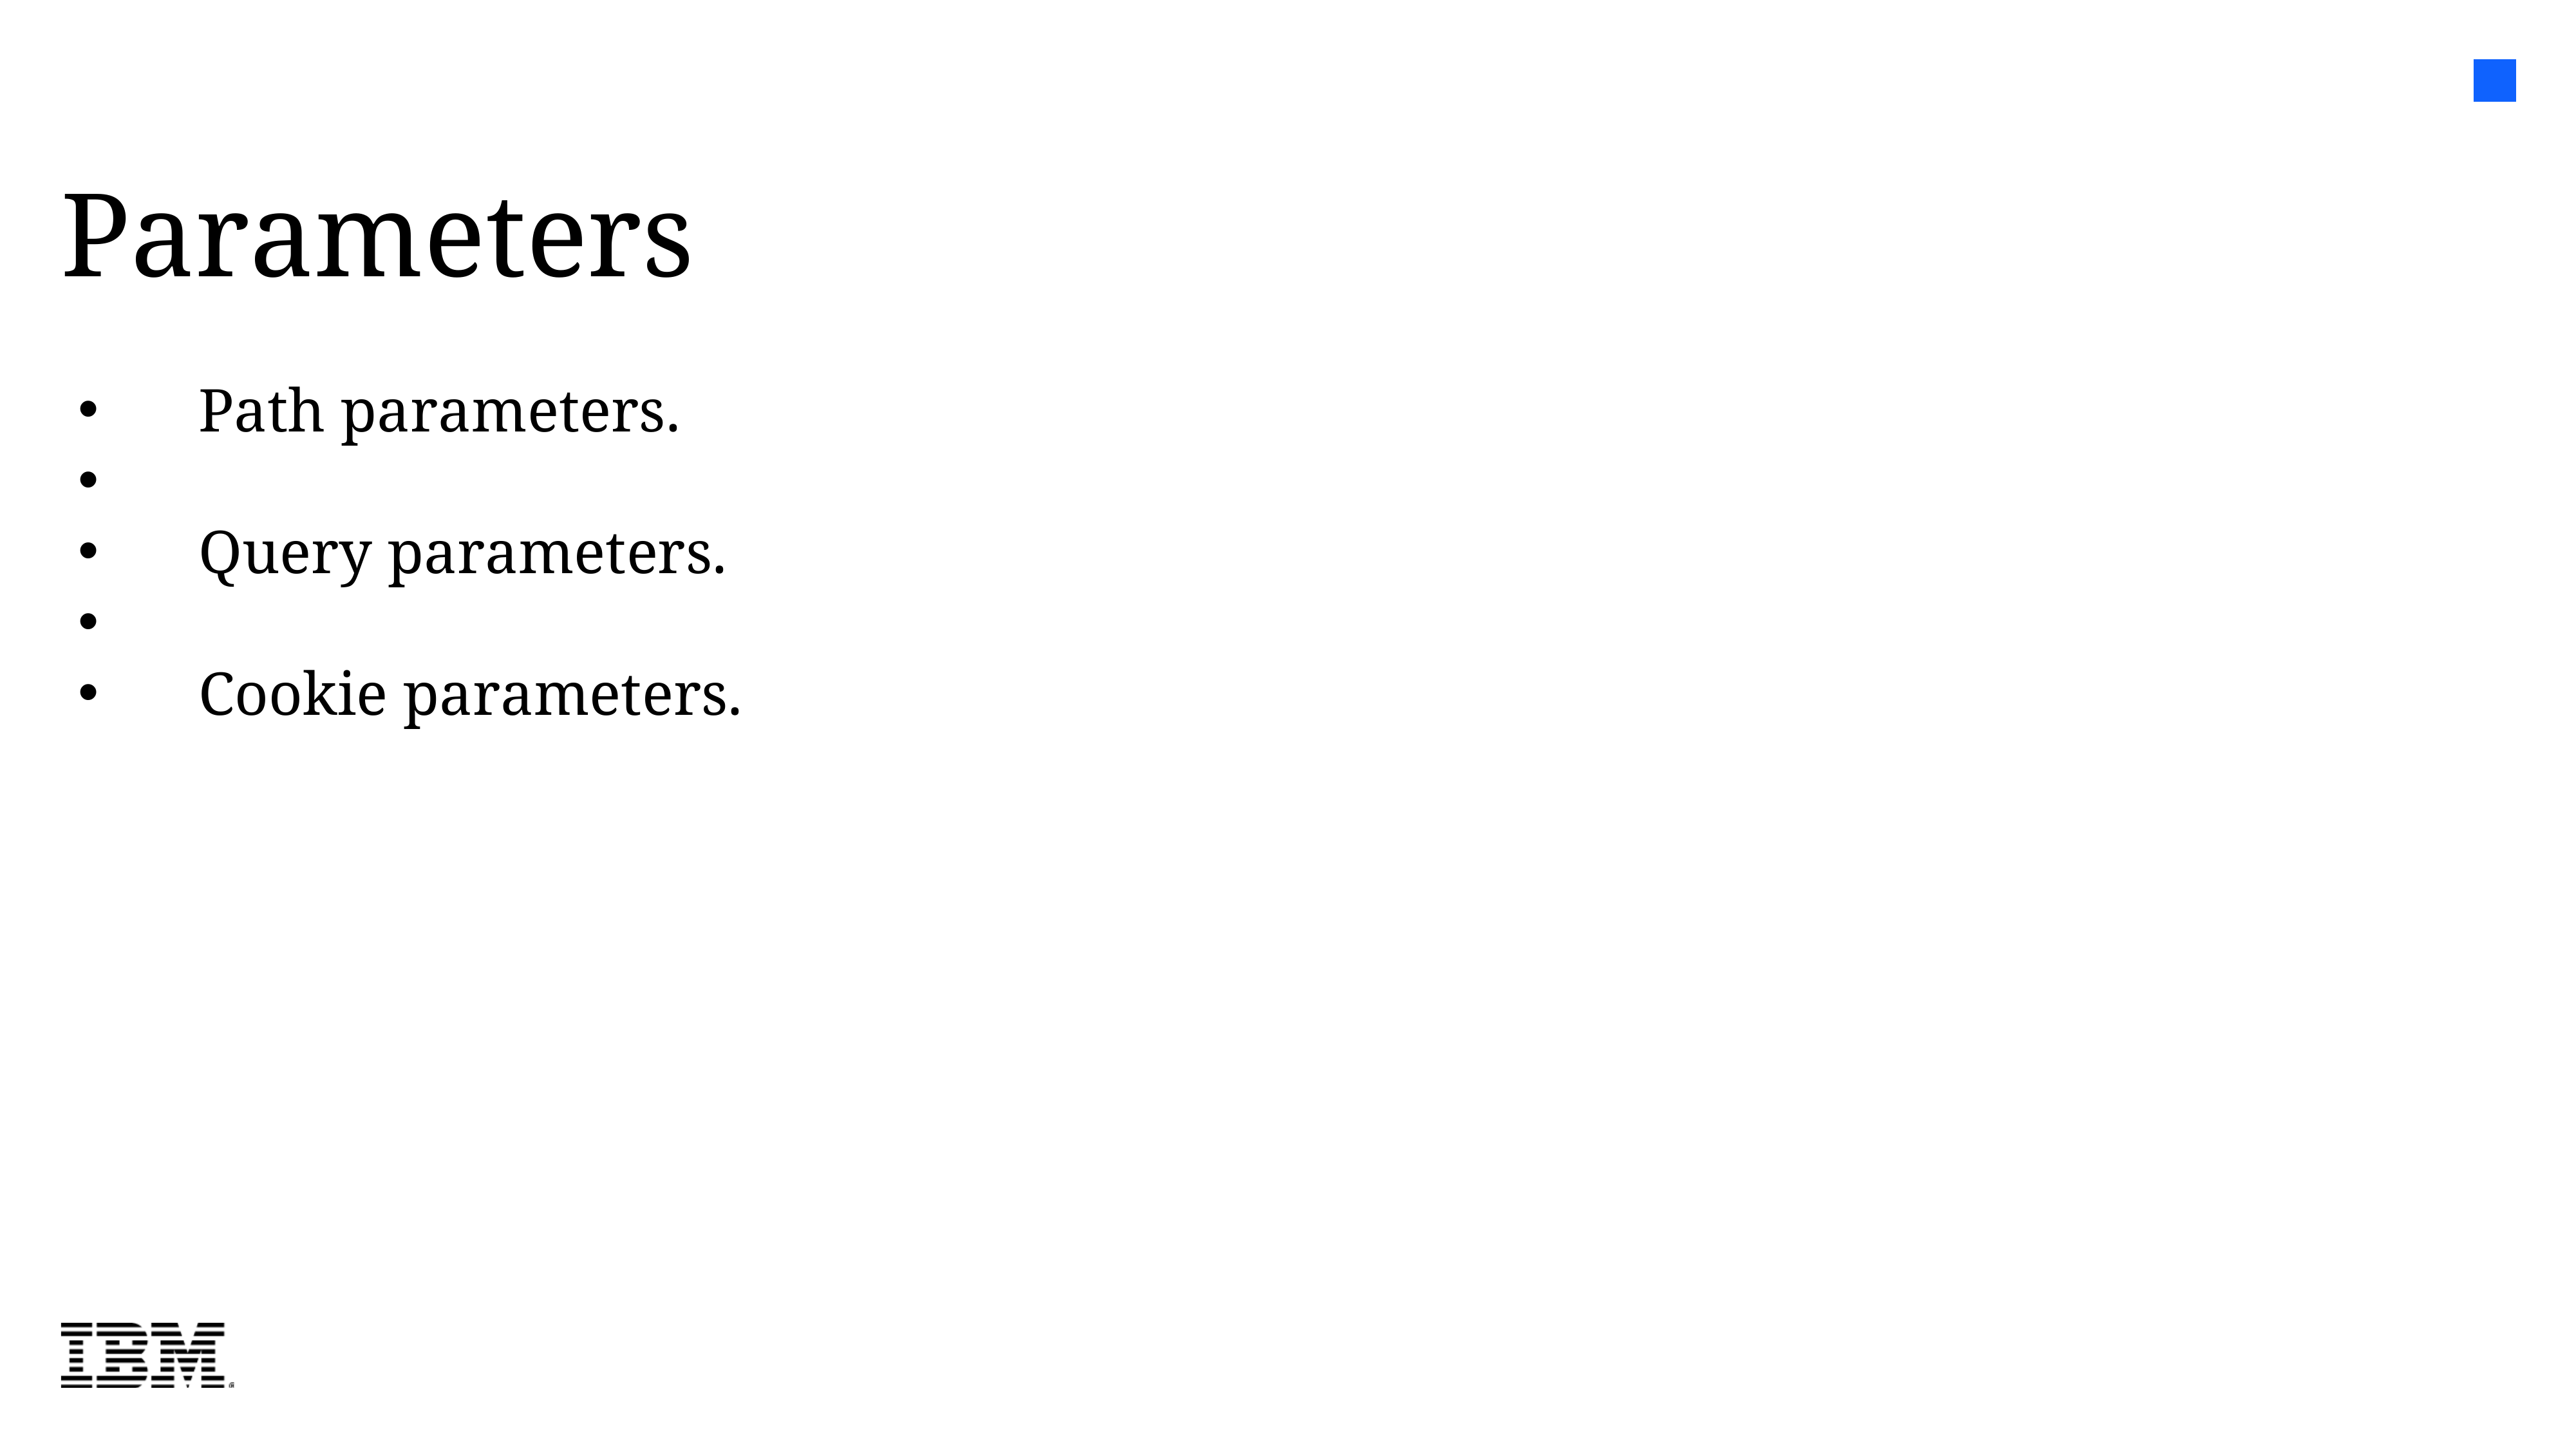

# Parameters
Path parameters.
Query parameters.
Cookie parameters.